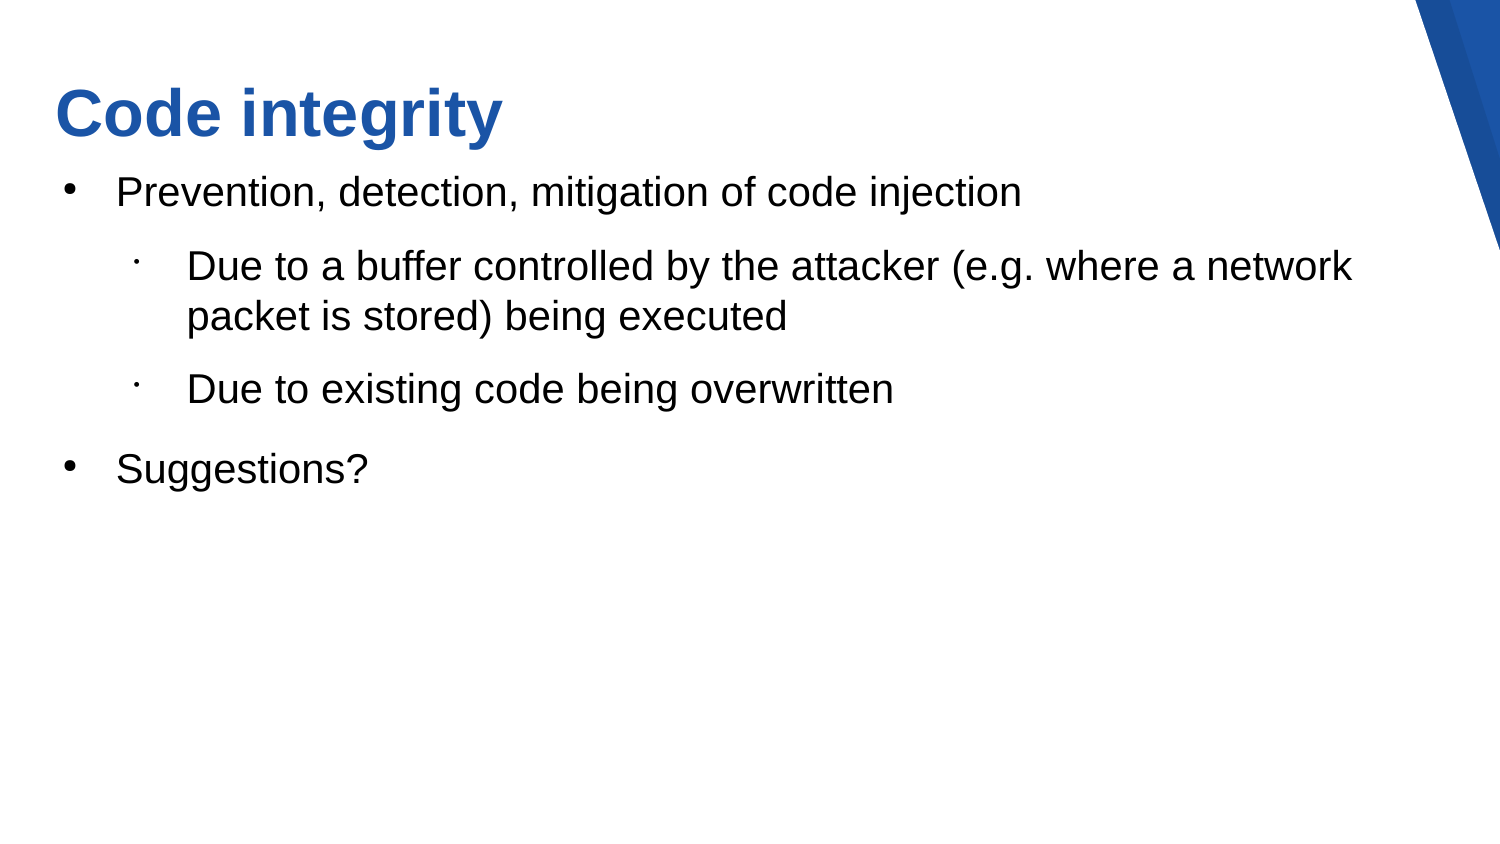

# Code integrity
Prevention, detection, mitigation of code injection
Due to a buffer controlled by the attacker (e.g. where a network packet is stored) being executed
Due to existing code being overwritten
Suggestions?